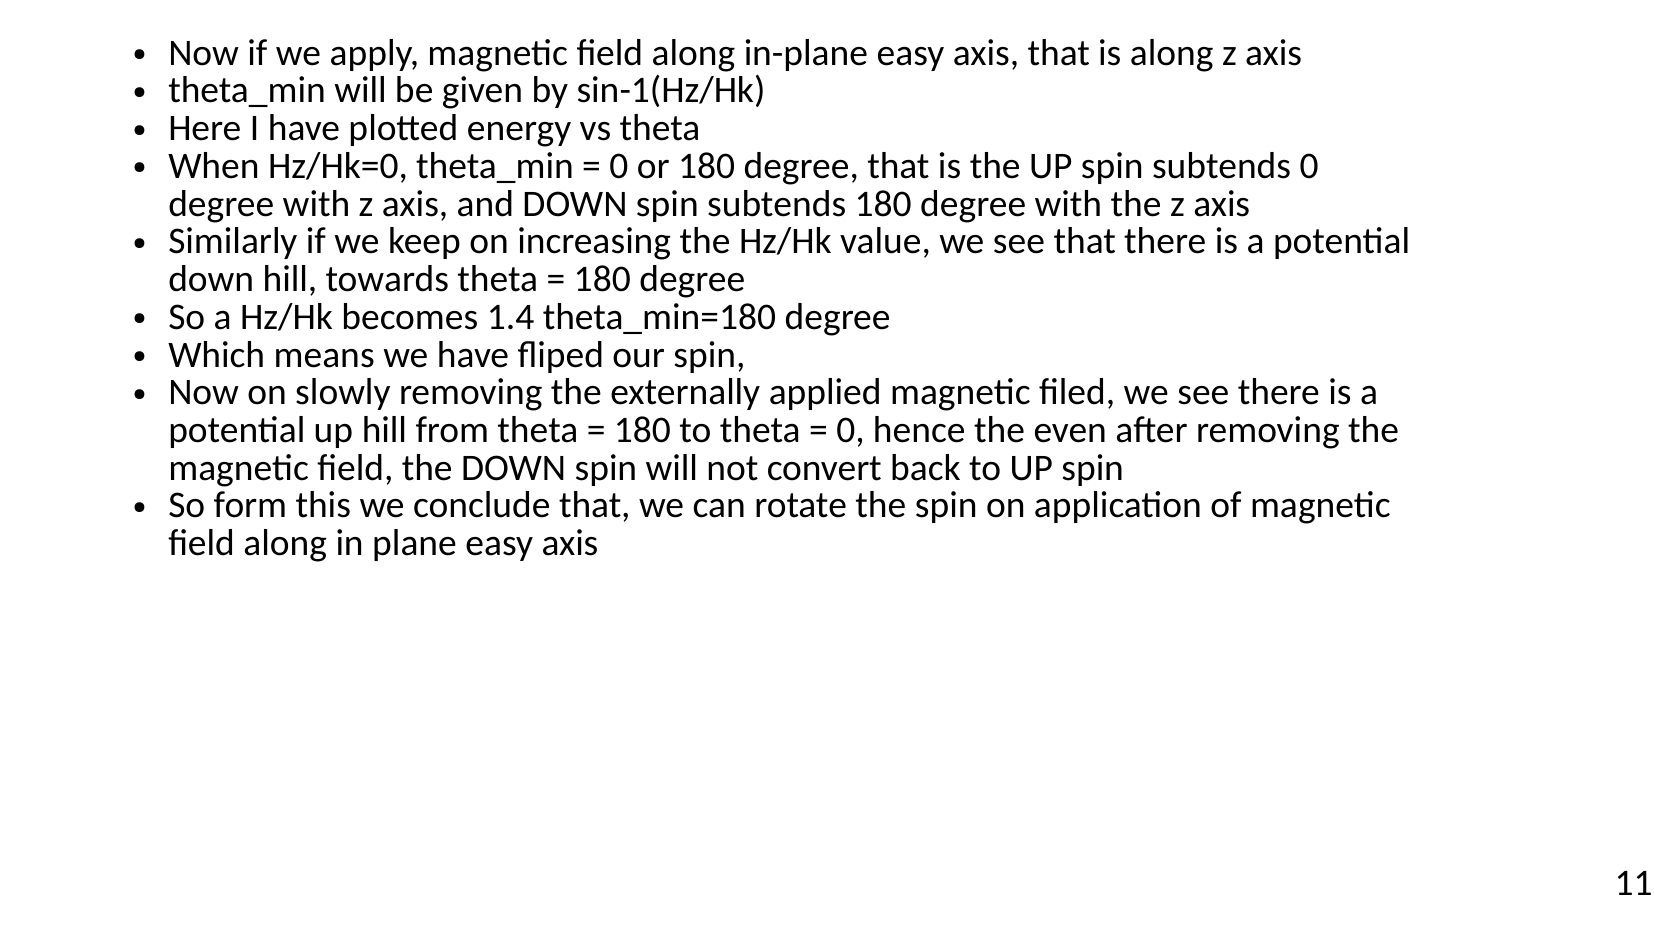

Now if we apply, magnetic field along in-plane easy axis, that is along z axis
theta_min will be given by sin-1(Hz/Hk)
Here I have plotted energy vs theta
When Hz/Hk=0, theta_min = 0 or 180 degree, that is the UP spin subtends 0 degree with z axis, and DOWN spin subtends 180 degree with the z axis
Similarly if we keep on increasing the Hz/Hk value, we see that there is a potential down hill, towards theta = 180 degree
So a Hz/Hk becomes 1.4 theta_min=180 degree
Which means we have fliped our spin,
Now on slowly removing the externally applied magnetic filed, we see there is a potential up hill from theta = 180 to theta = 0, hence the even after removing the magnetic field, the DOWN spin will not convert back to UP spin
So form this we conclude that, we can rotate the spin on application of magnetic field along in plane easy axis